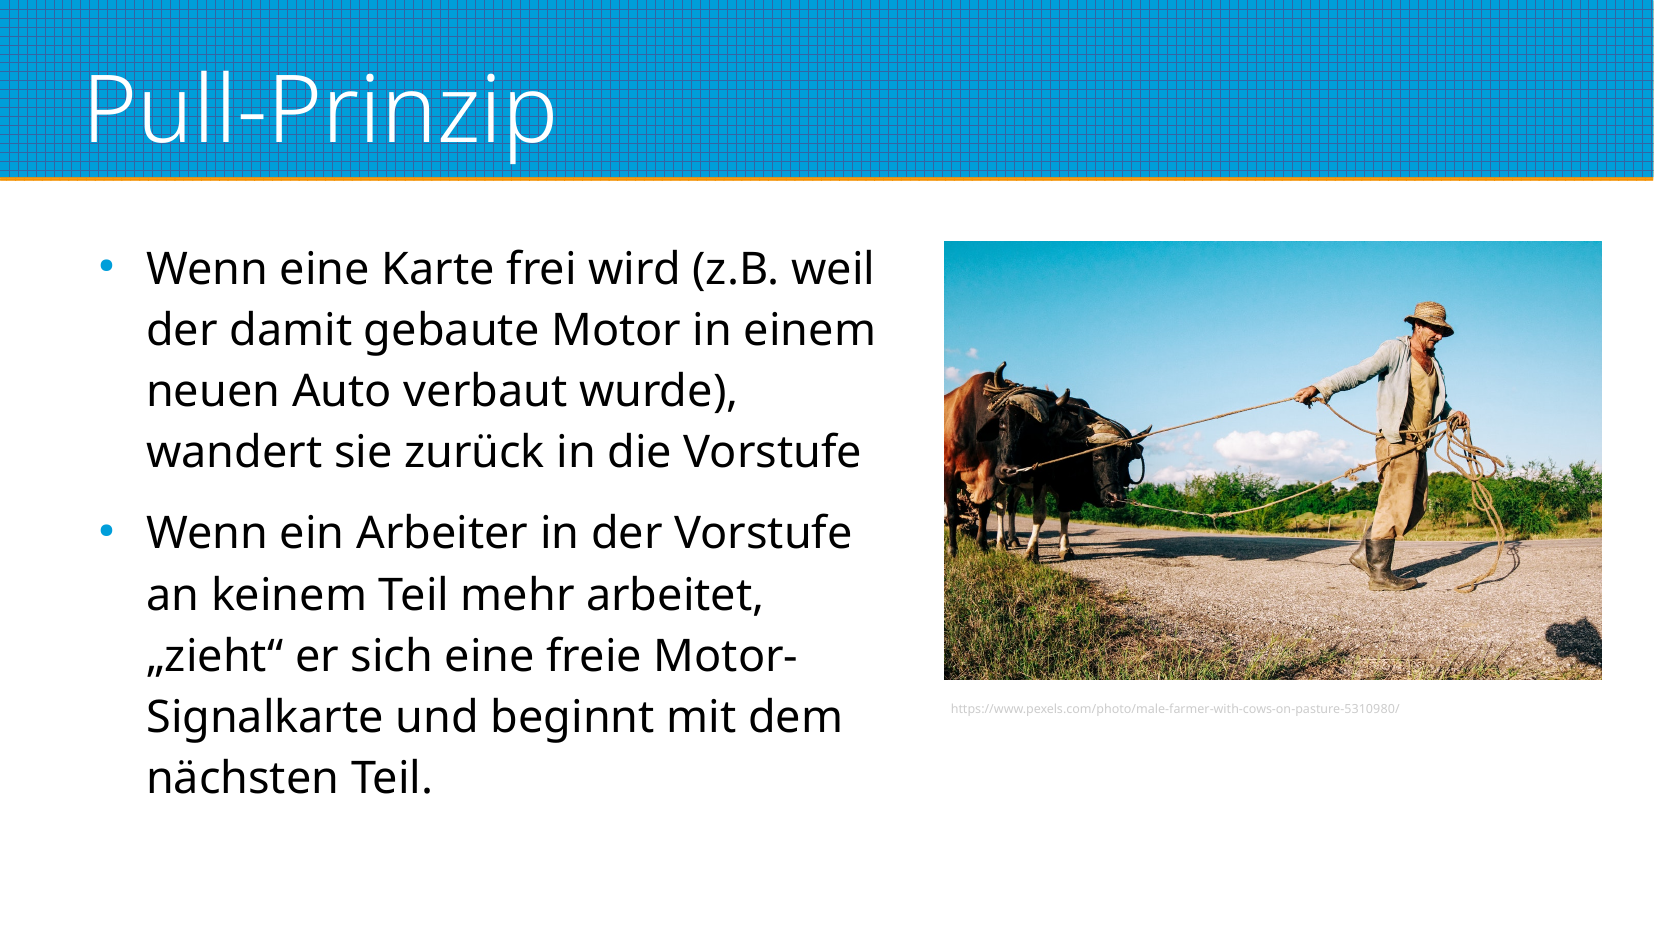

# Pull-Prinzip
Wenn eine Karte frei wird (z.B. weil der damit gebaute Motor in einem neuen Auto verbaut wurde), wandert sie zurück in die Vorstufe
Wenn ein Arbeiter in der Vorstufe an keinem Teil mehr arbeitet, „zieht“ er sich eine freie Motor-Signalkarte und beginnt mit dem nächsten Teil.
https://www.pexels.com/photo/male-farmer-with-cows-on-pasture-5310980/